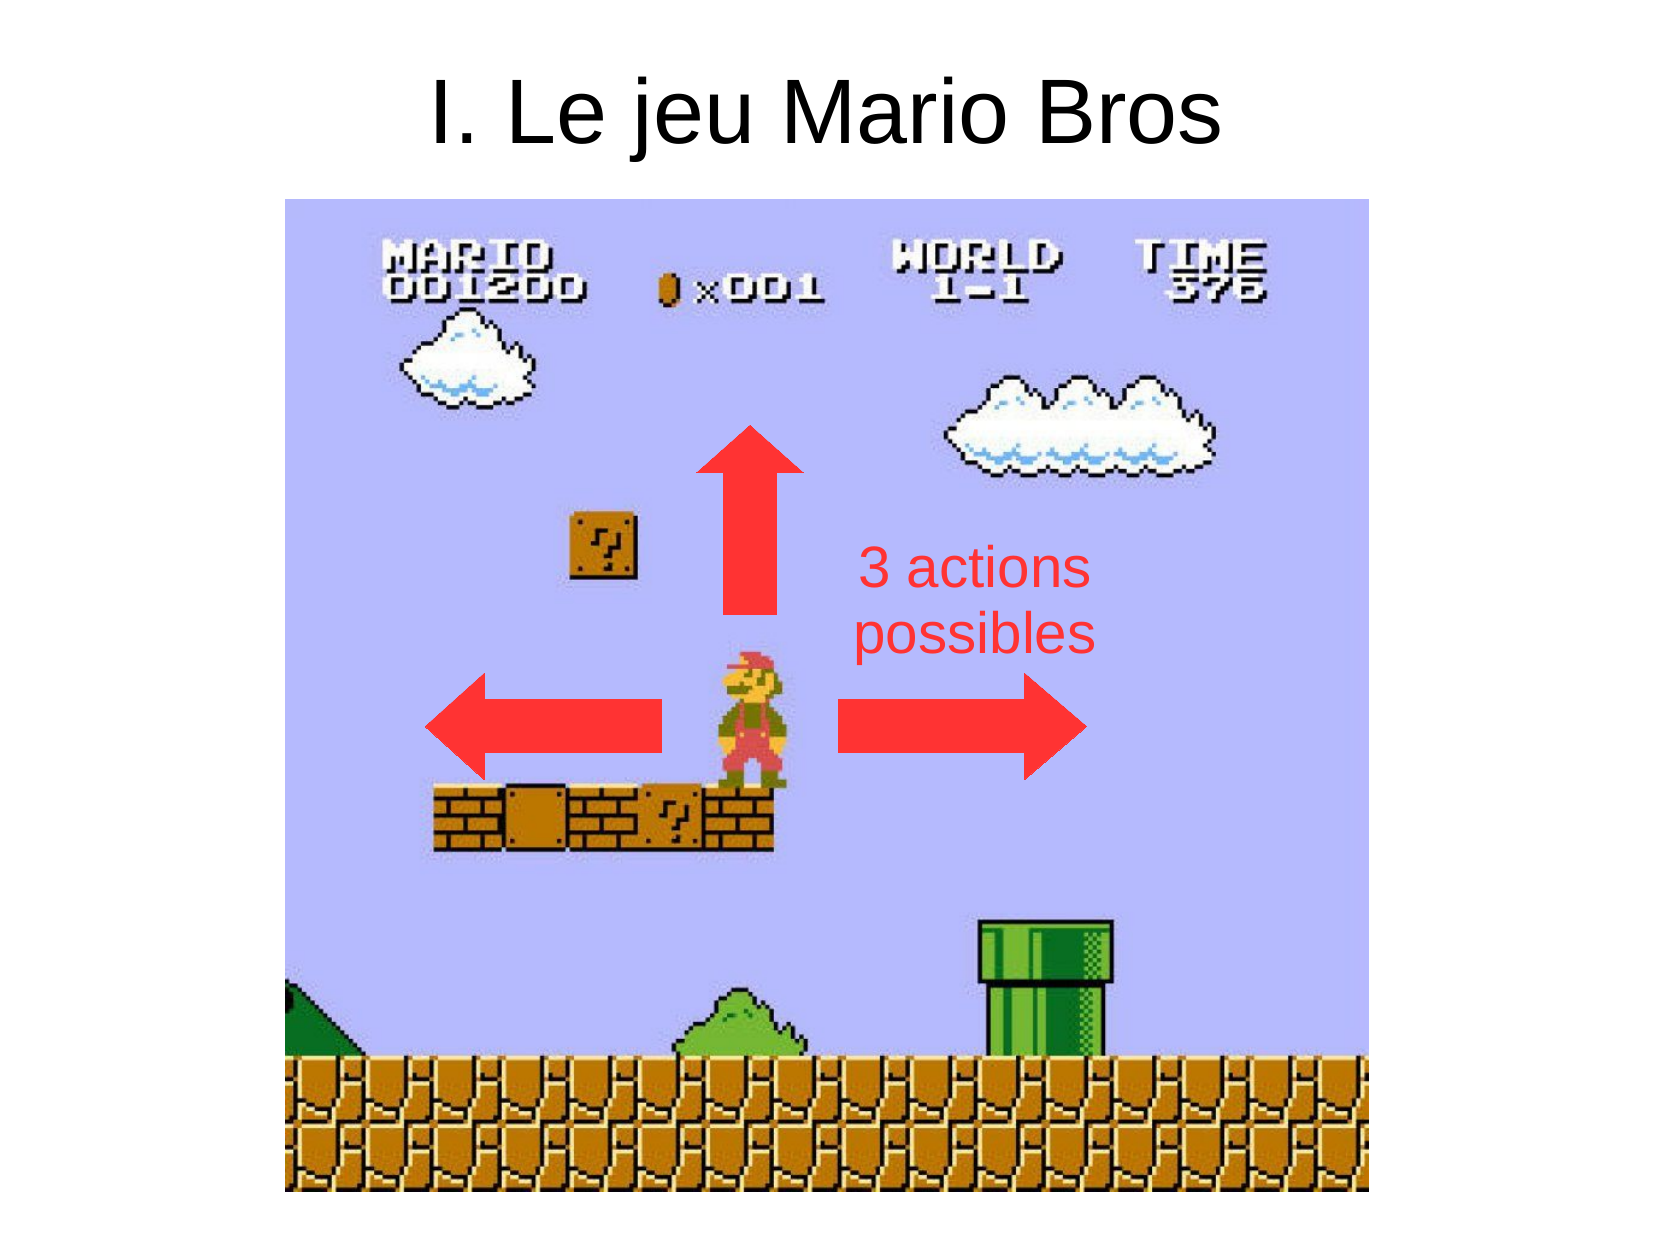

# I. Le jeu Mario Bros
3 actions possibles